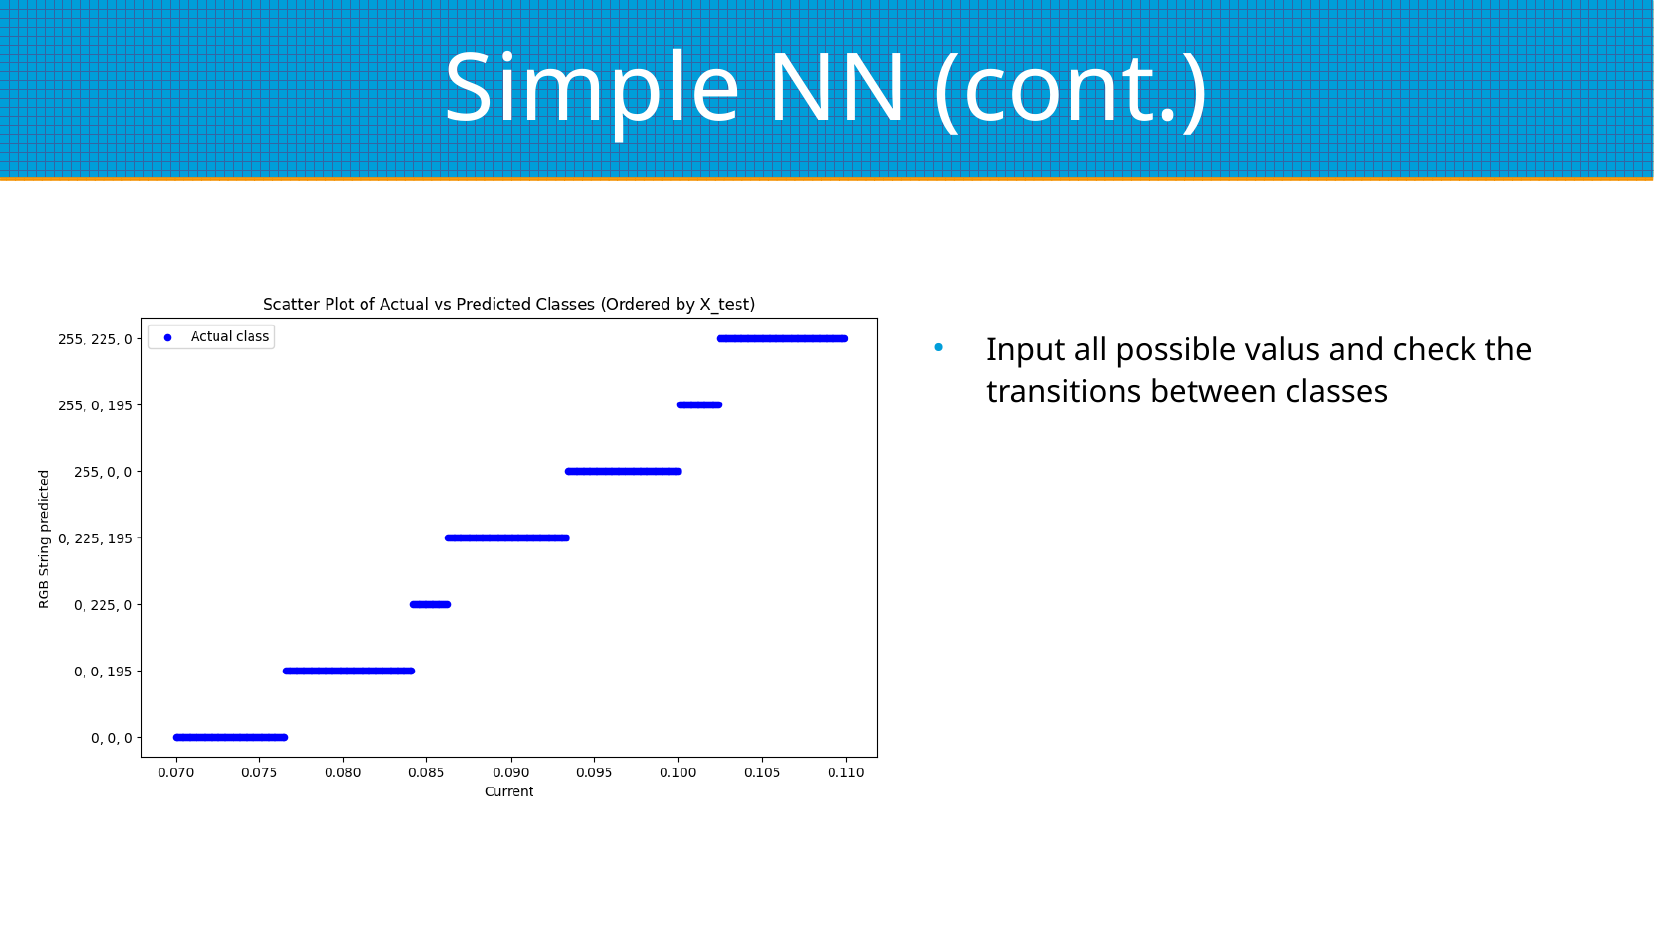

# Simple NN (cont.)
Input all possible valus and check the transitions between classes